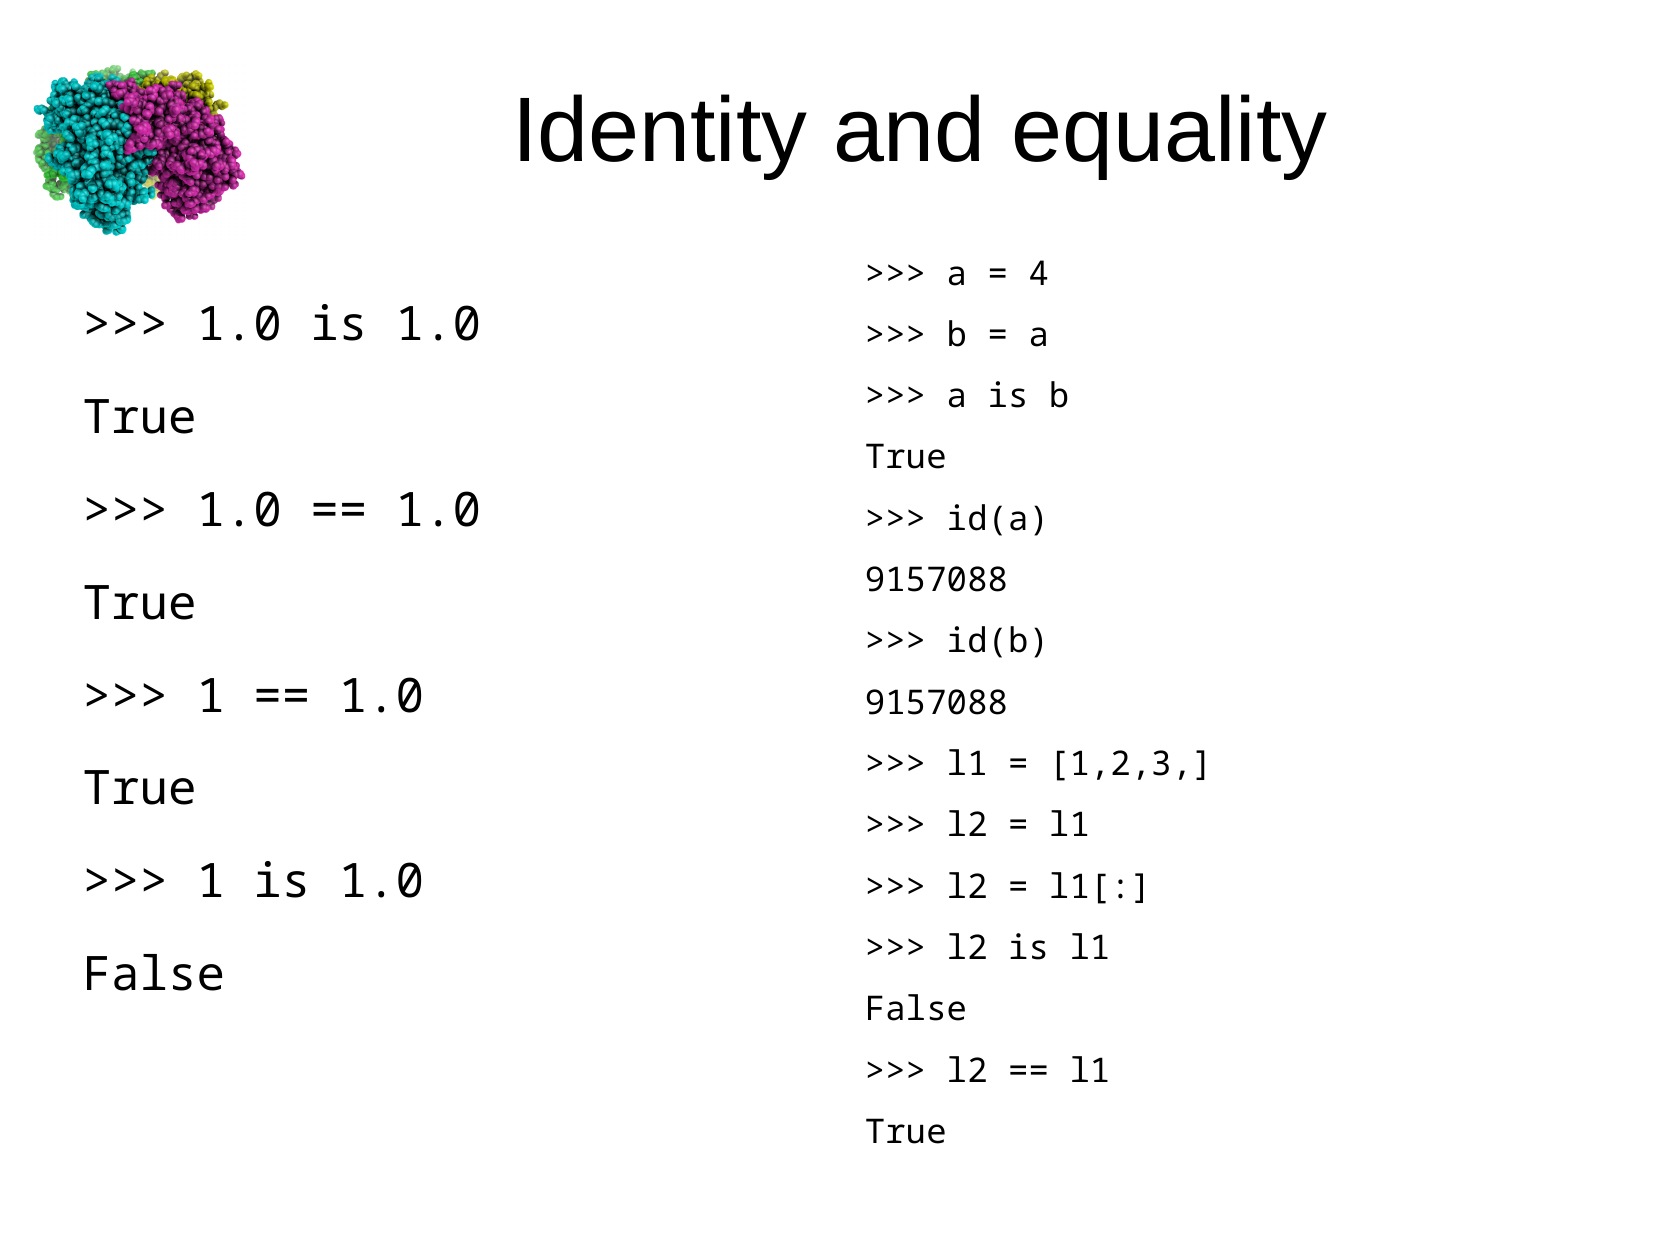

# Identity and equality
>>> a = 4
>>> b = a
>>> a is b
True
>>> id(a)
9157088
>>> id(b)
9157088
>>> l1 = [1,2,3,]
>>> l2 = l1
>>> l2 = l1[:]
>>> l2 is l1
False
>>> l2 == l1
True
>>> 1.0 is 1.0
True
>>> 1.0 == 1.0
True
>>> 1 == 1.0
True
>>> 1 is 1.0
False